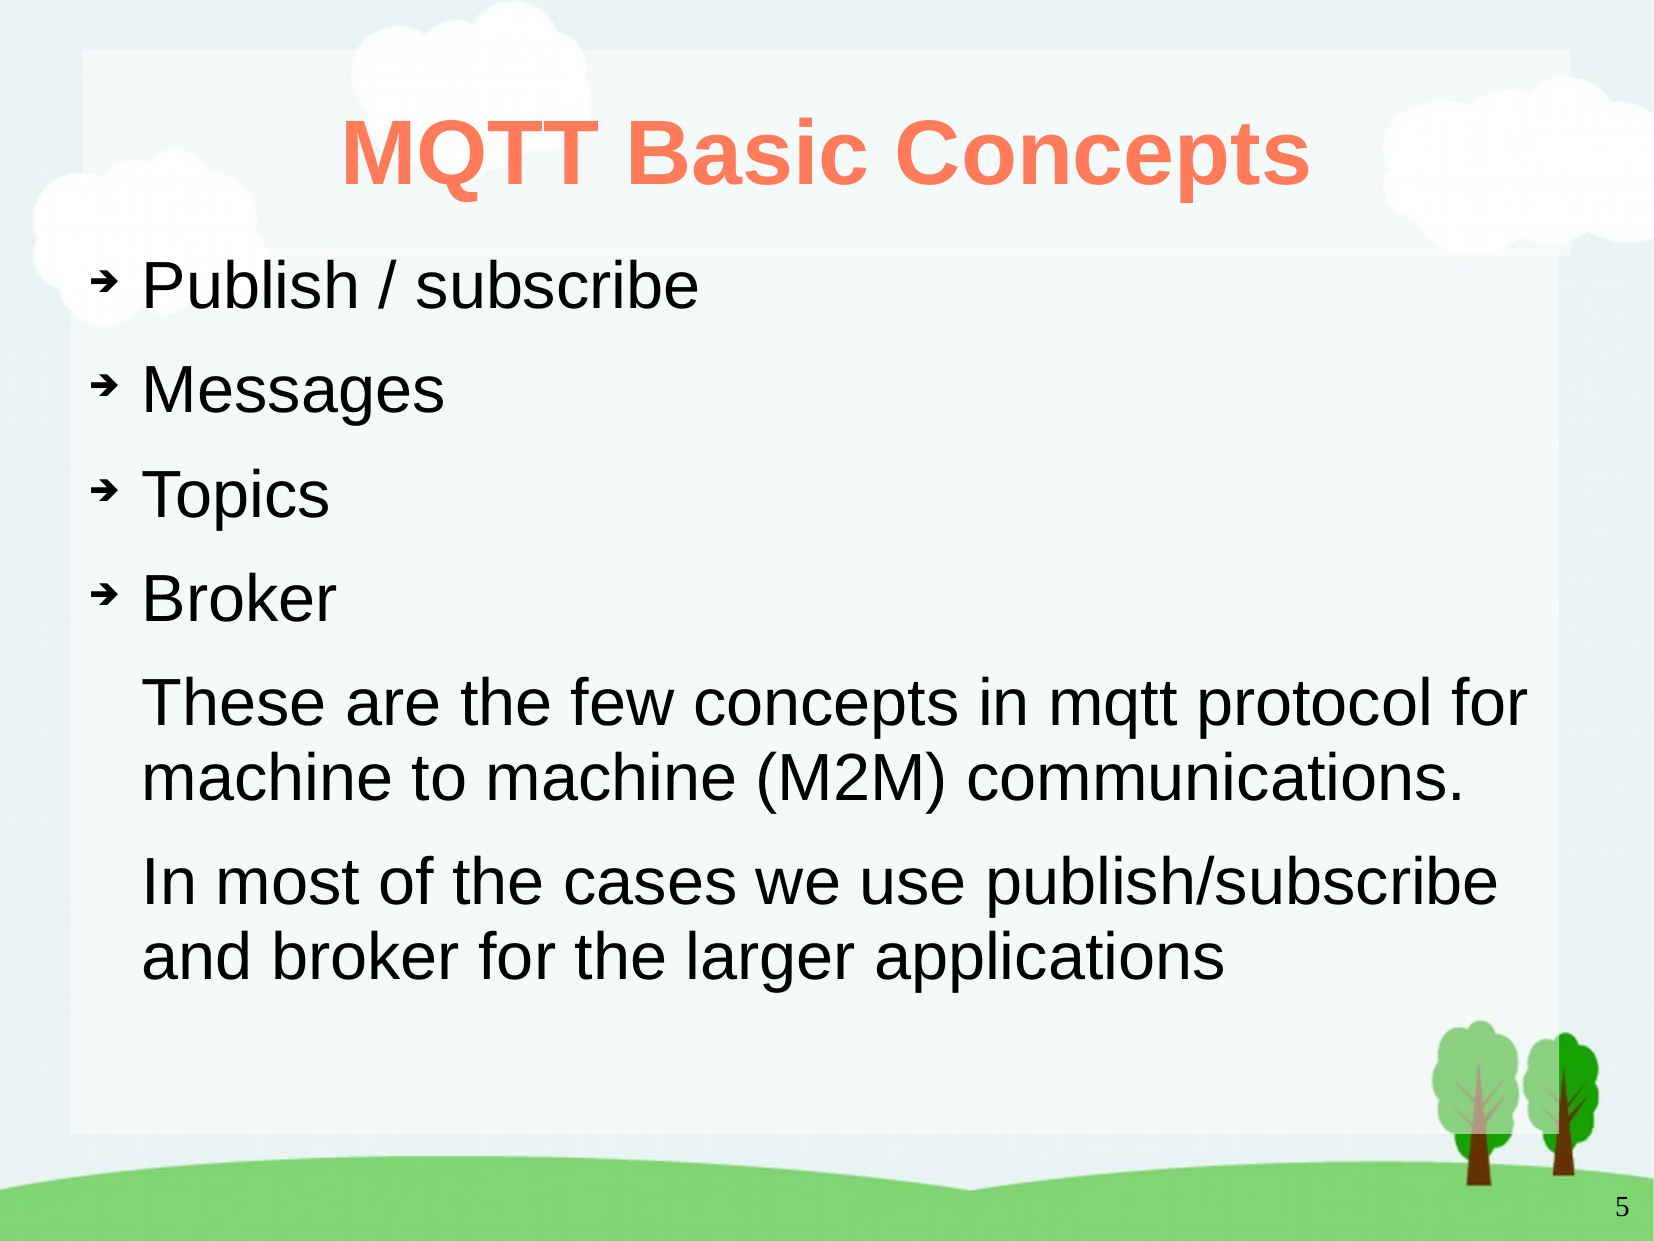

# MQTT Basic Concepts
Publish / subscribe
Messages
Topics
Broker
These are the few concepts in mqtt protocol for machine to machine (M2M) communications.
In most of the cases we use publish/subscribe and broker for the larger applications
5